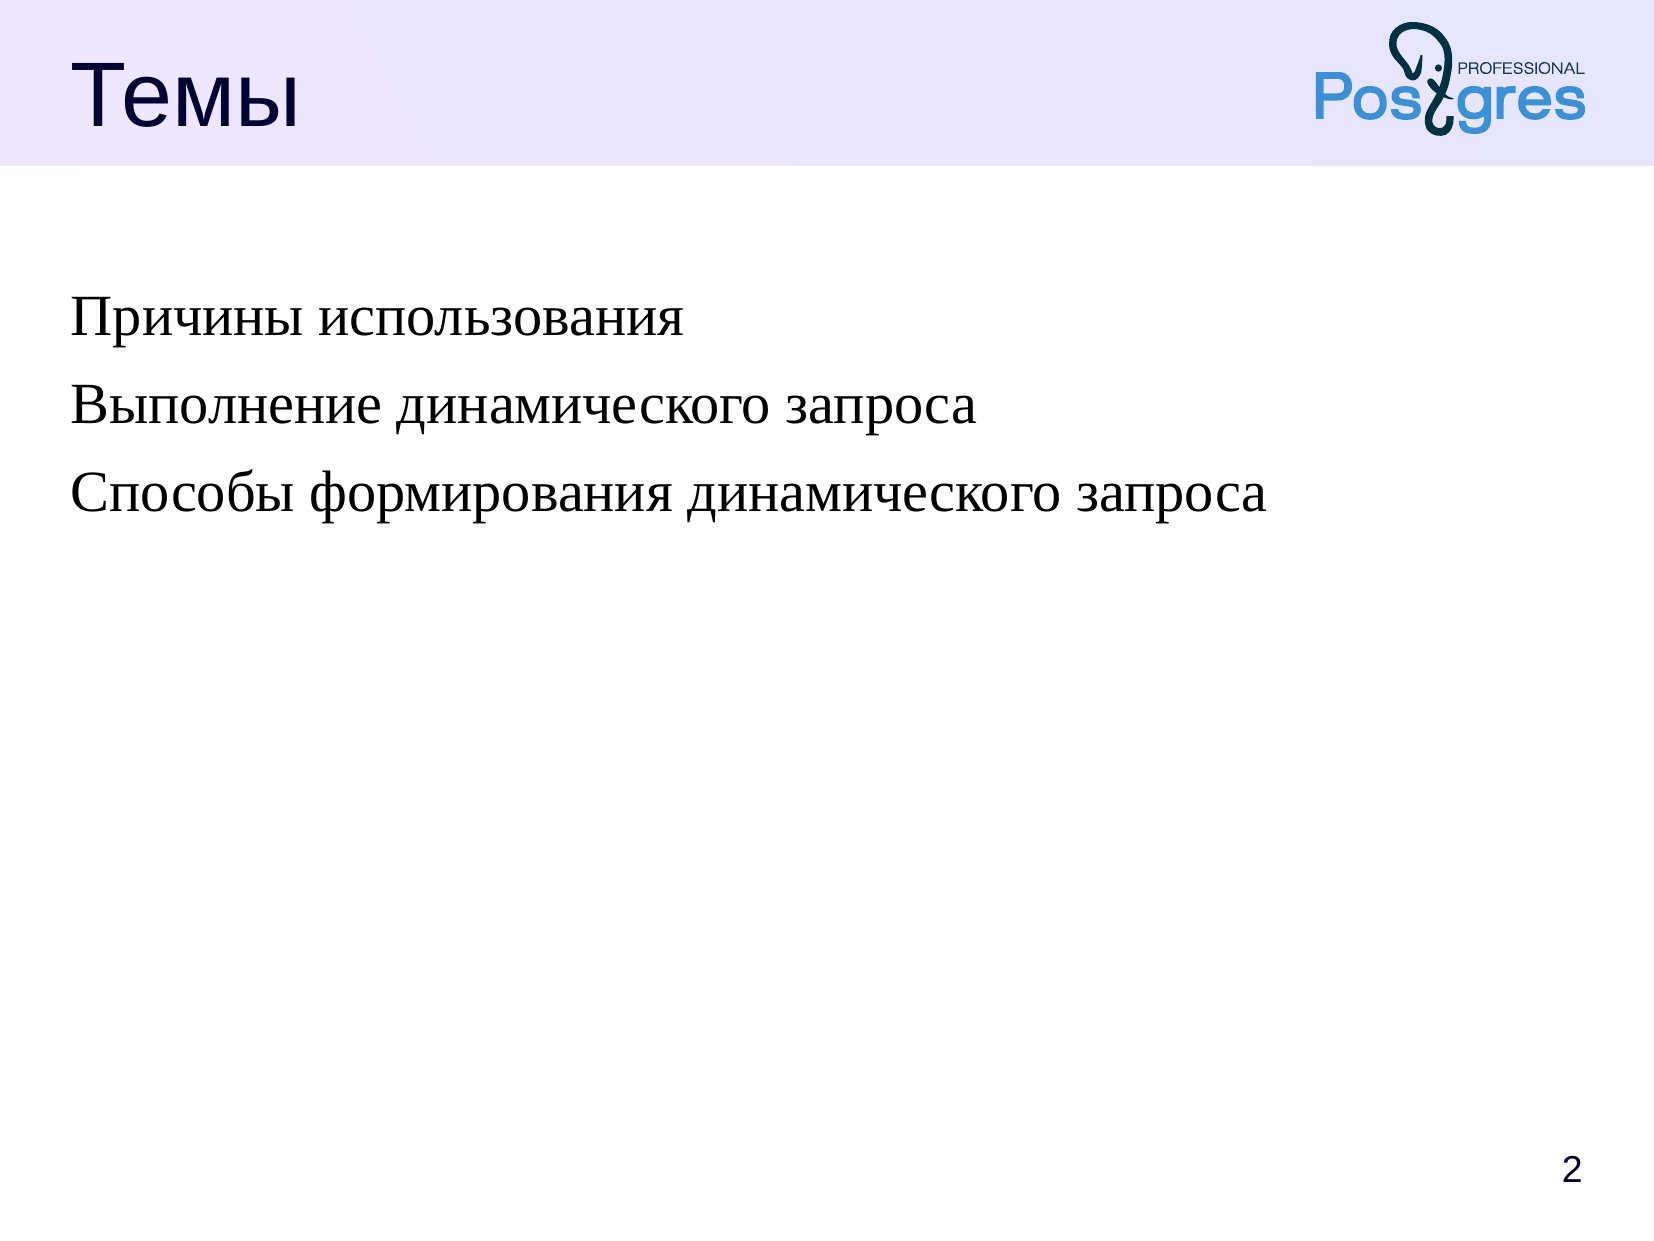

# Темы
Причины использования
Выполнение динамического запроса
Способы формирования динамического запроса